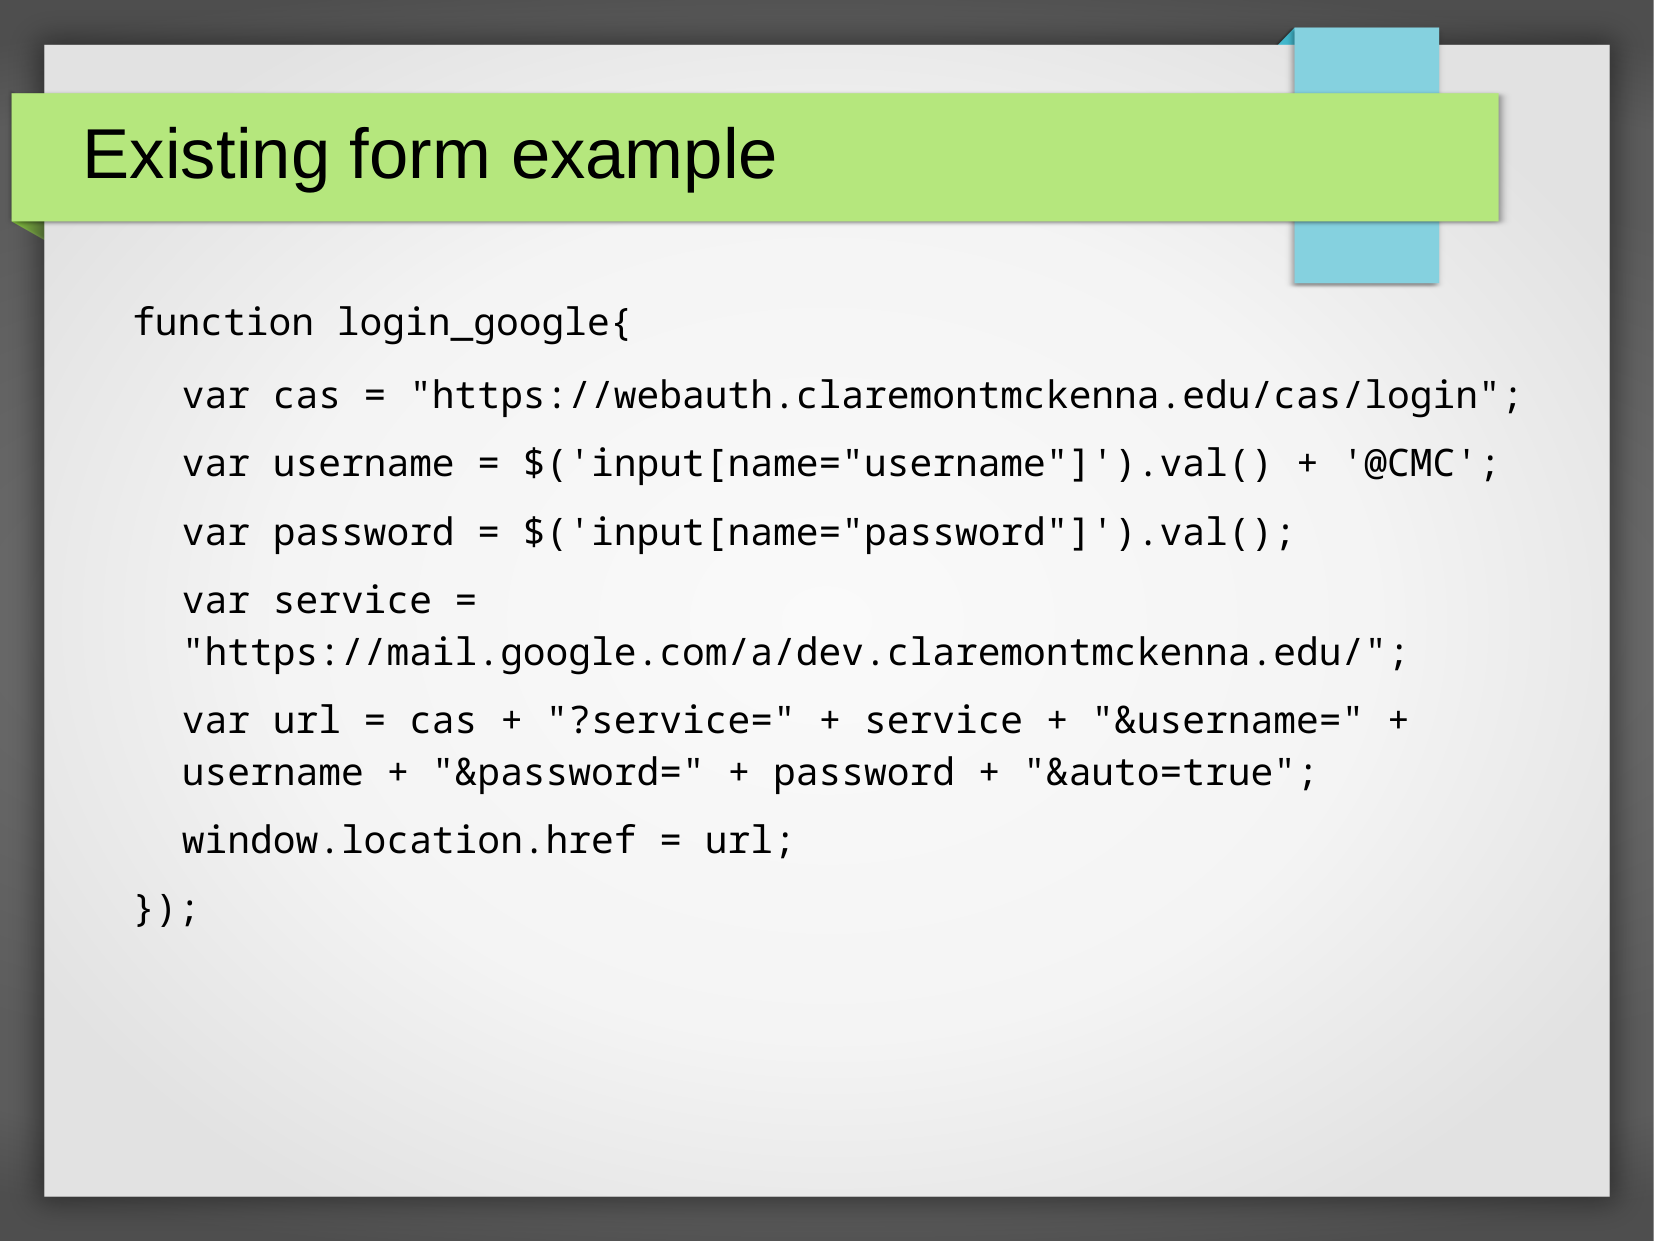

# Existing form example
function login_google{
var cas = "https://webauth.claremontmckenna.edu/cas/login";
var username = $('input[name="username"]').val() + '@CMC';
var password = $('input[name="password"]').val();
var service = "https://mail.google.com/a/dev.claremontmckenna.edu/";
var url = cas + "?service=" + service + "&username=" + username + "&password=" + password + "&auto=true";
window.location.href = url;
});